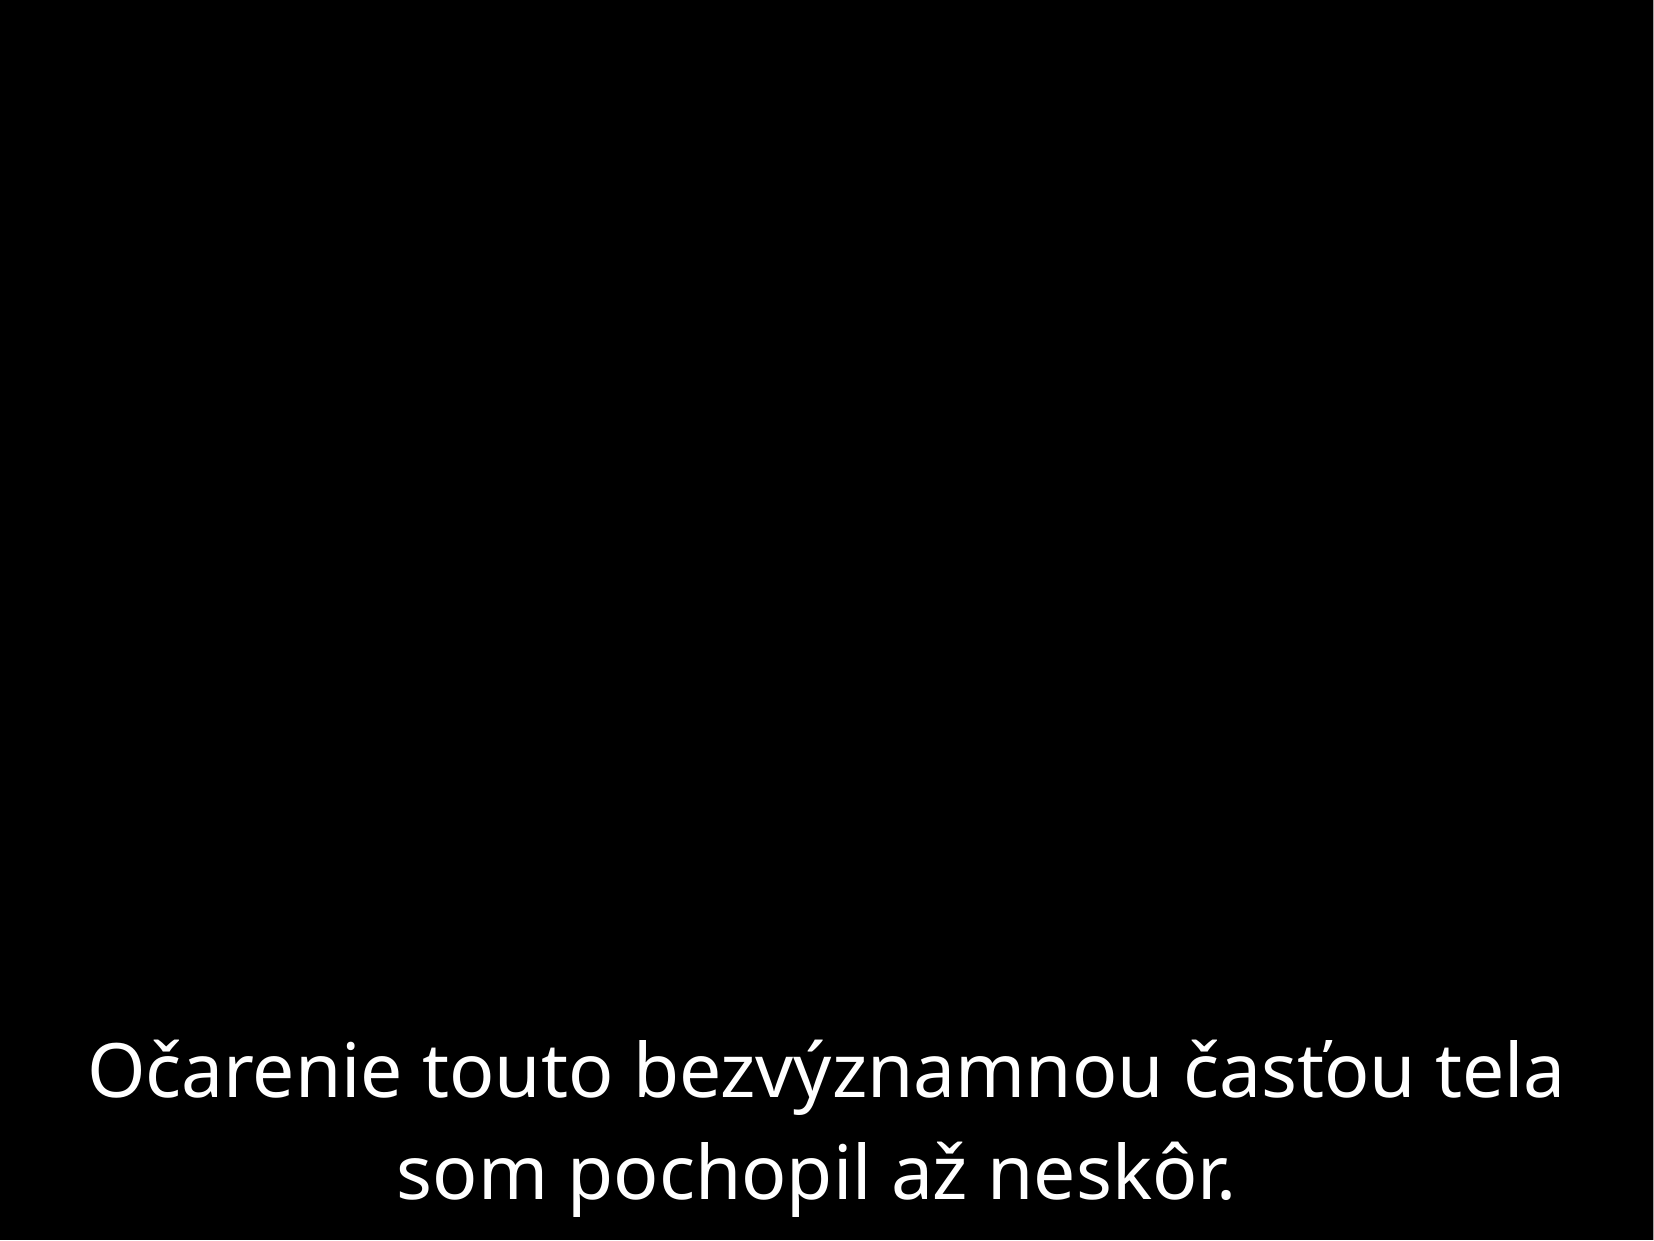

# Očarenie touto bezvýznamnou časťou tela som pochopil až neskôr.